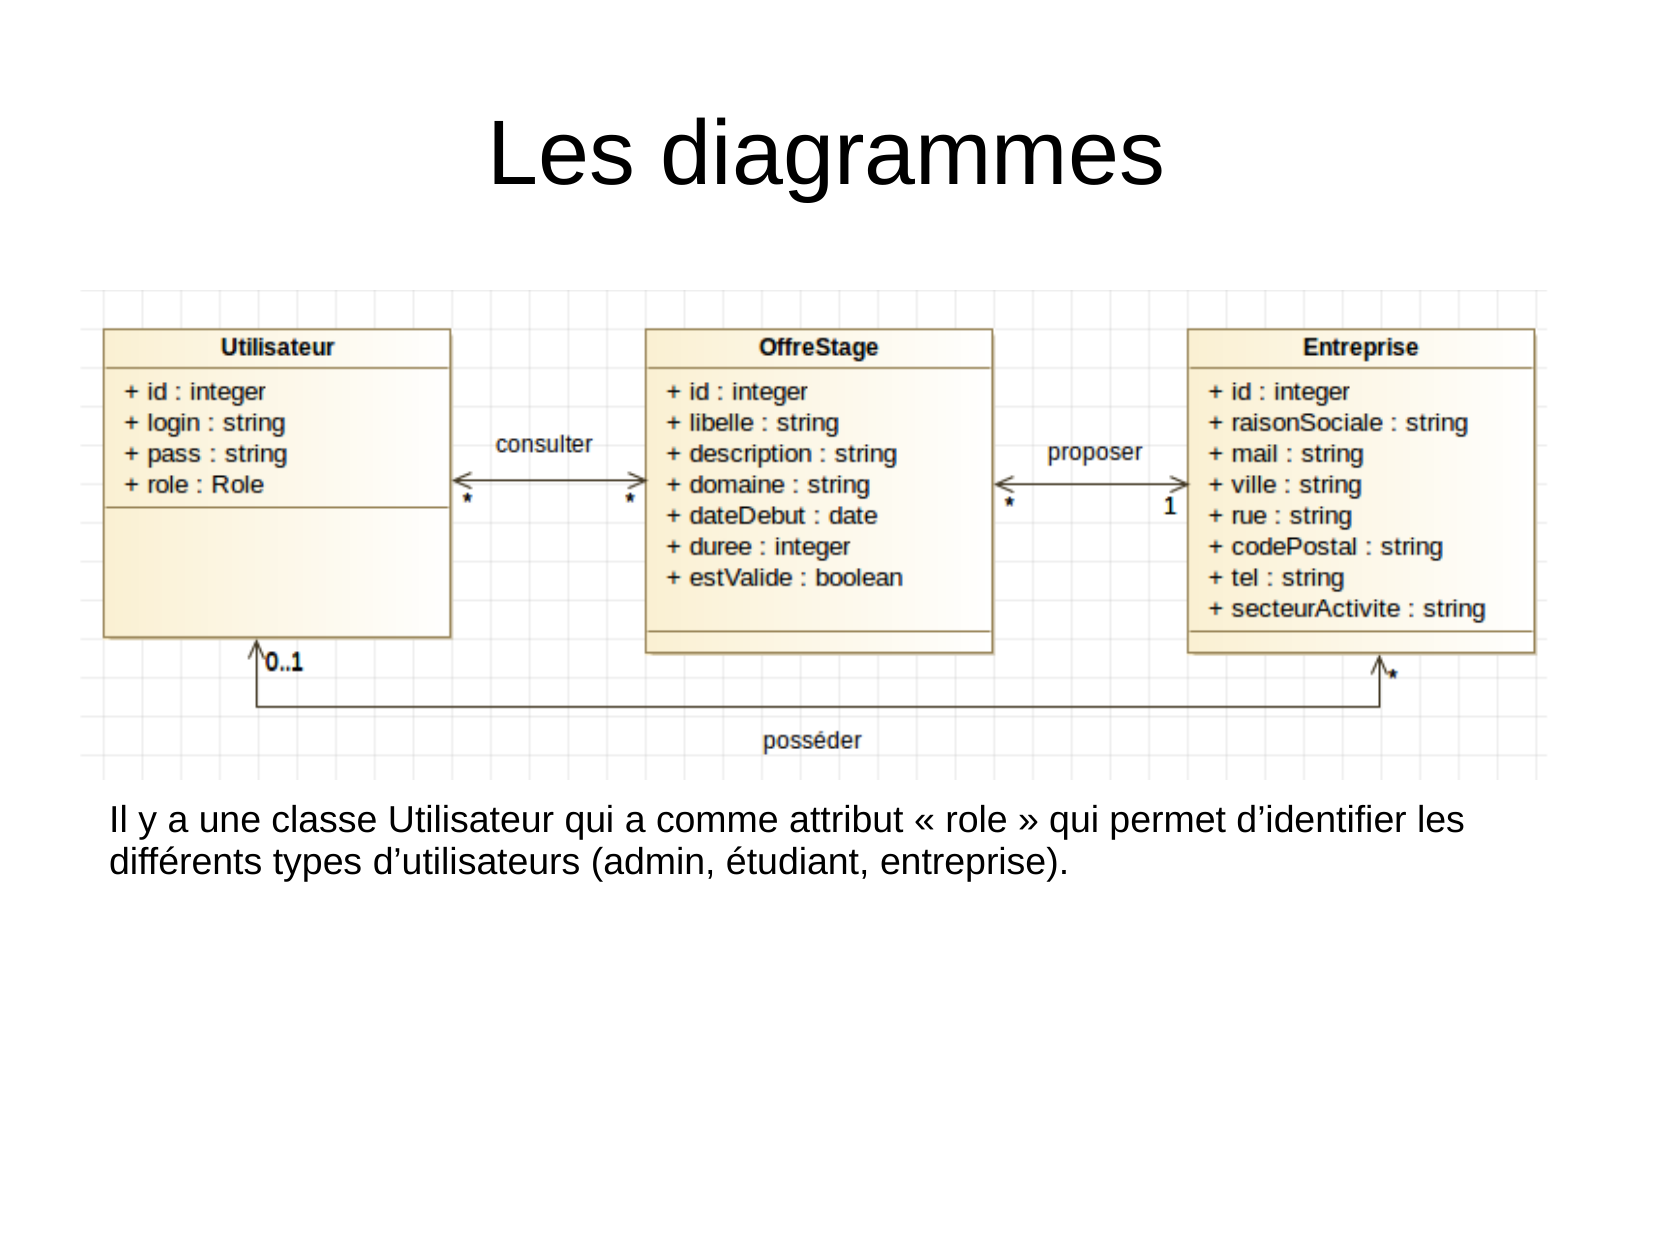

# Les diagrammes
Il y a une classe Utilisateur qui a comme attribut « role » qui permet d’identifier les différents types d’utilisateurs (admin, étudiant, entreprise).